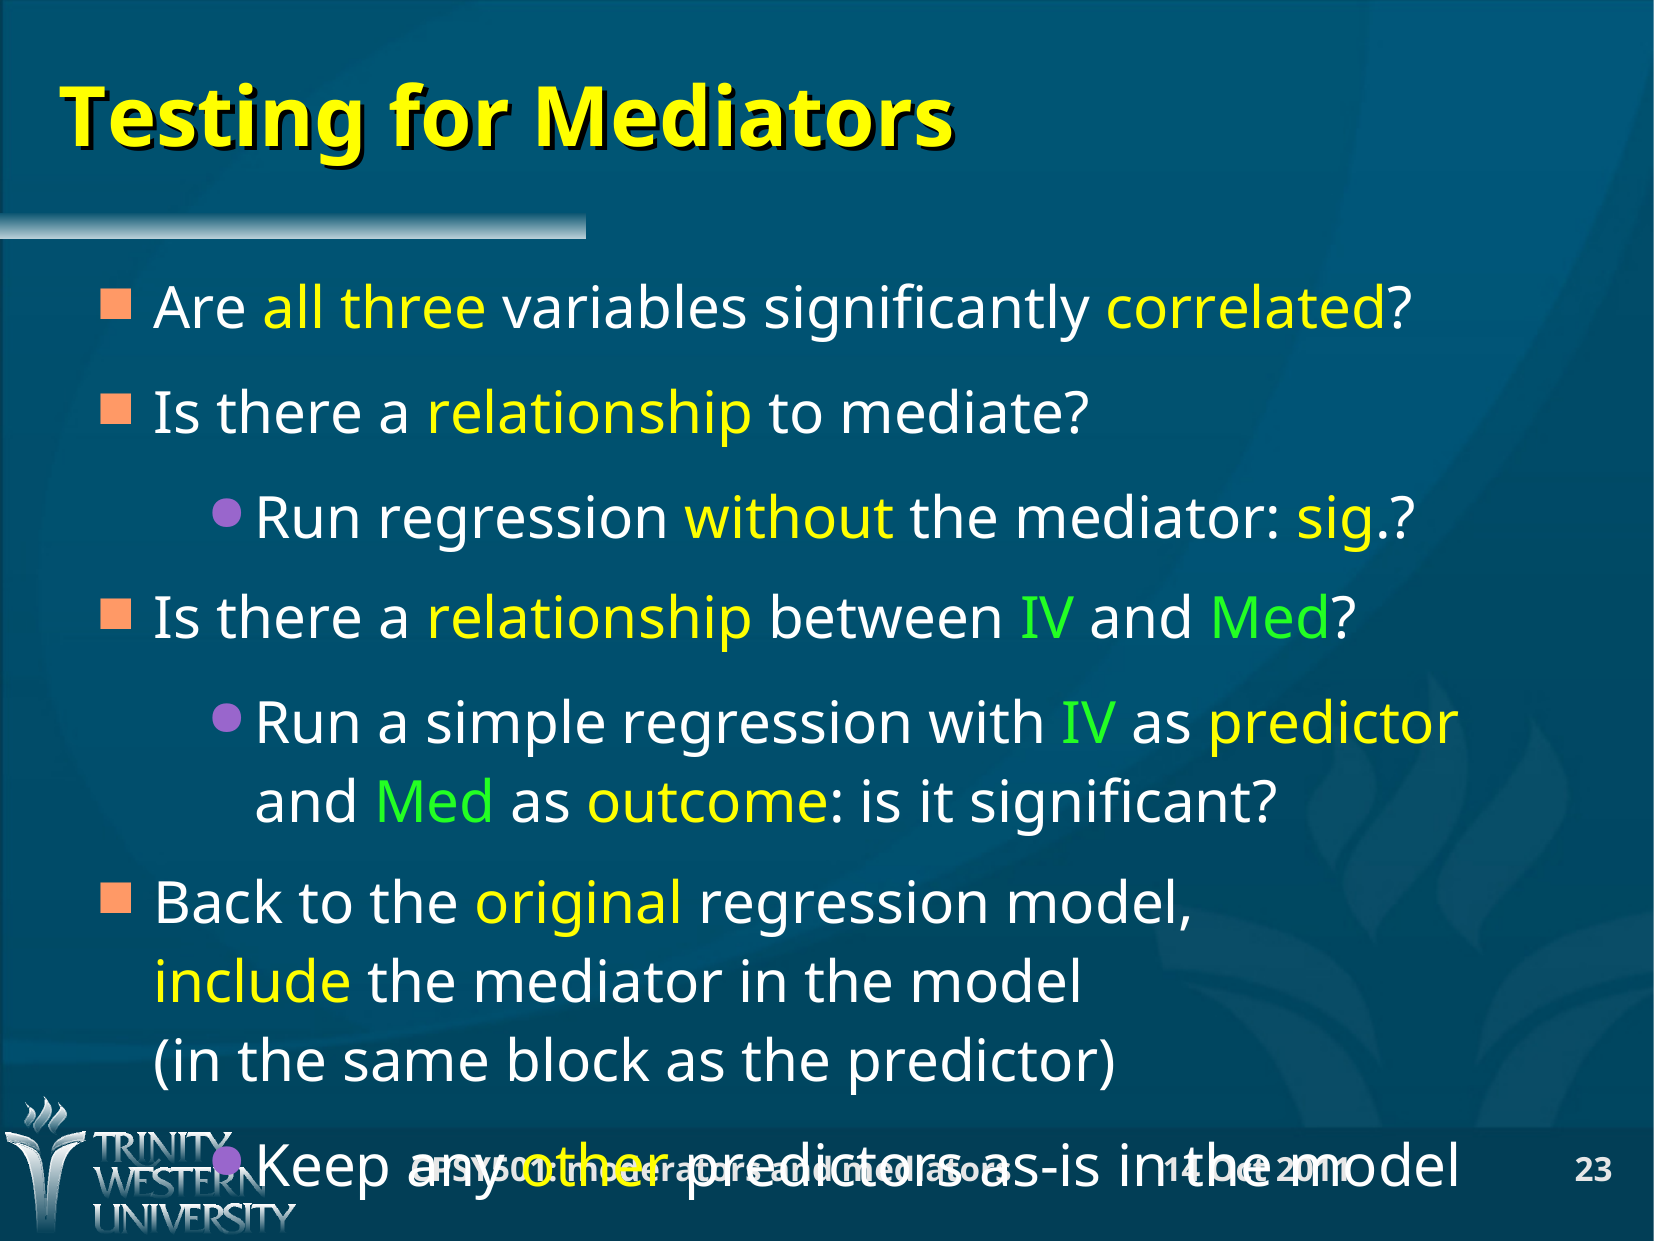

# Testing for Mediators
Are all three variables significantly correlated?
Is there a relationship to mediate?
Run regression without the mediator: sig.?
Is there a relationship between IV and Med?
Run a simple regression with IV as predictor and Med as outcome: is it significant?
Back to the original regression model,
include the mediator in the model
(in the same block as the predictor)
Keep any other predictors as-is in the model
CPSY501: moderators and mediators
14 Oct 2011
23